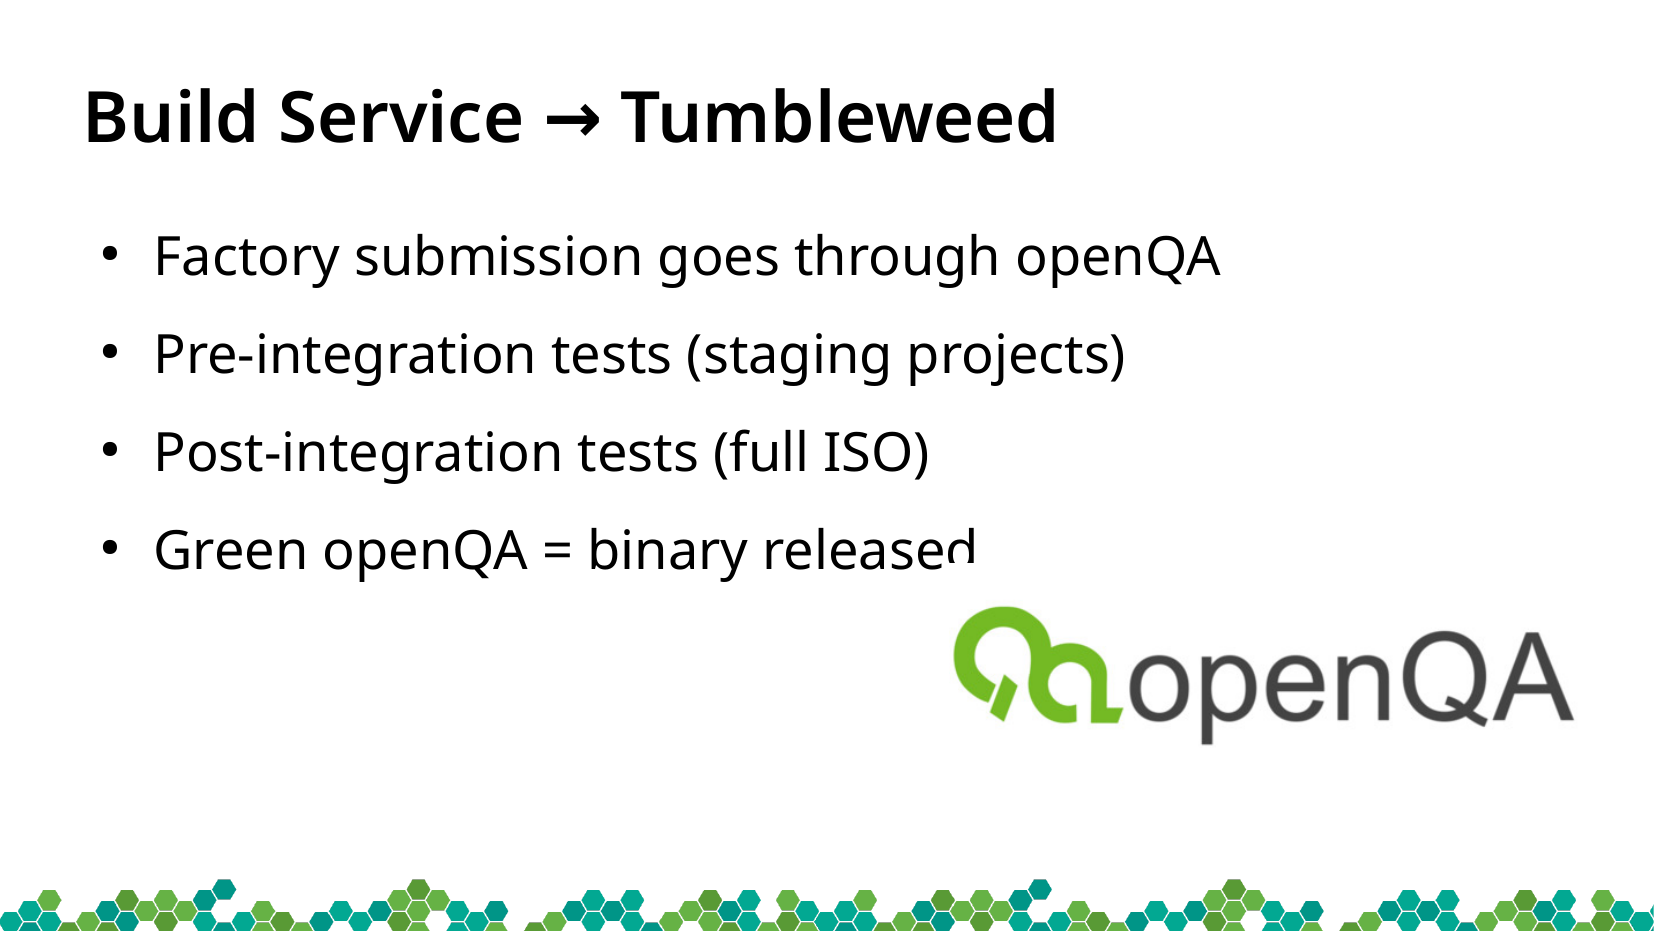

# Build Service → Tumbleweed
Factory submission goes through openQA
Pre-integration tests (staging projects)
Post-integration tests (full ISO)
Green openQA = binary released